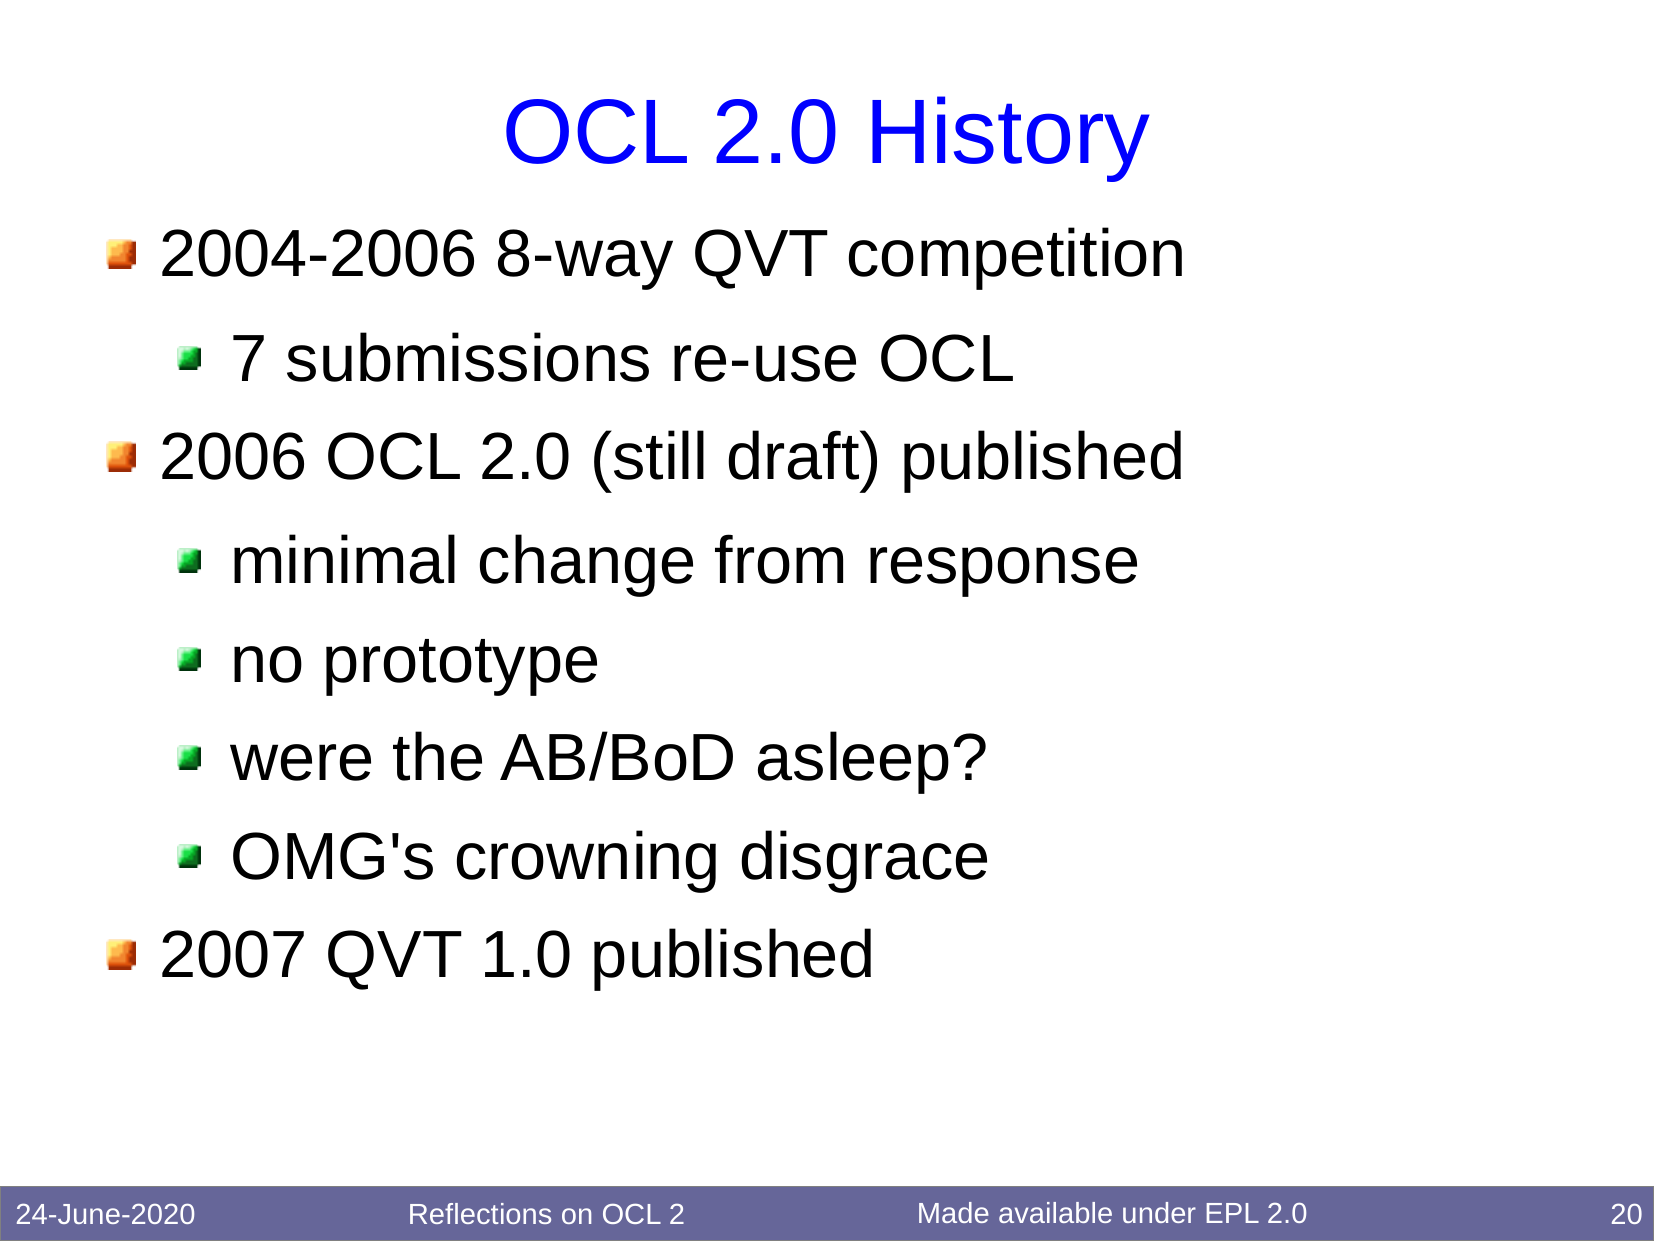

# OCL 2.0 History
2004-2006 8-way QVT competition
7 submissions re-use OCL
2006 OCL 2.0 (still draft) published
minimal change from response
no prototype
were the AB/BoD asleep?
OMG's crowning disgrace
2007 QVT 1.0 published
24-June-2020
Reflections on OCL 2
20